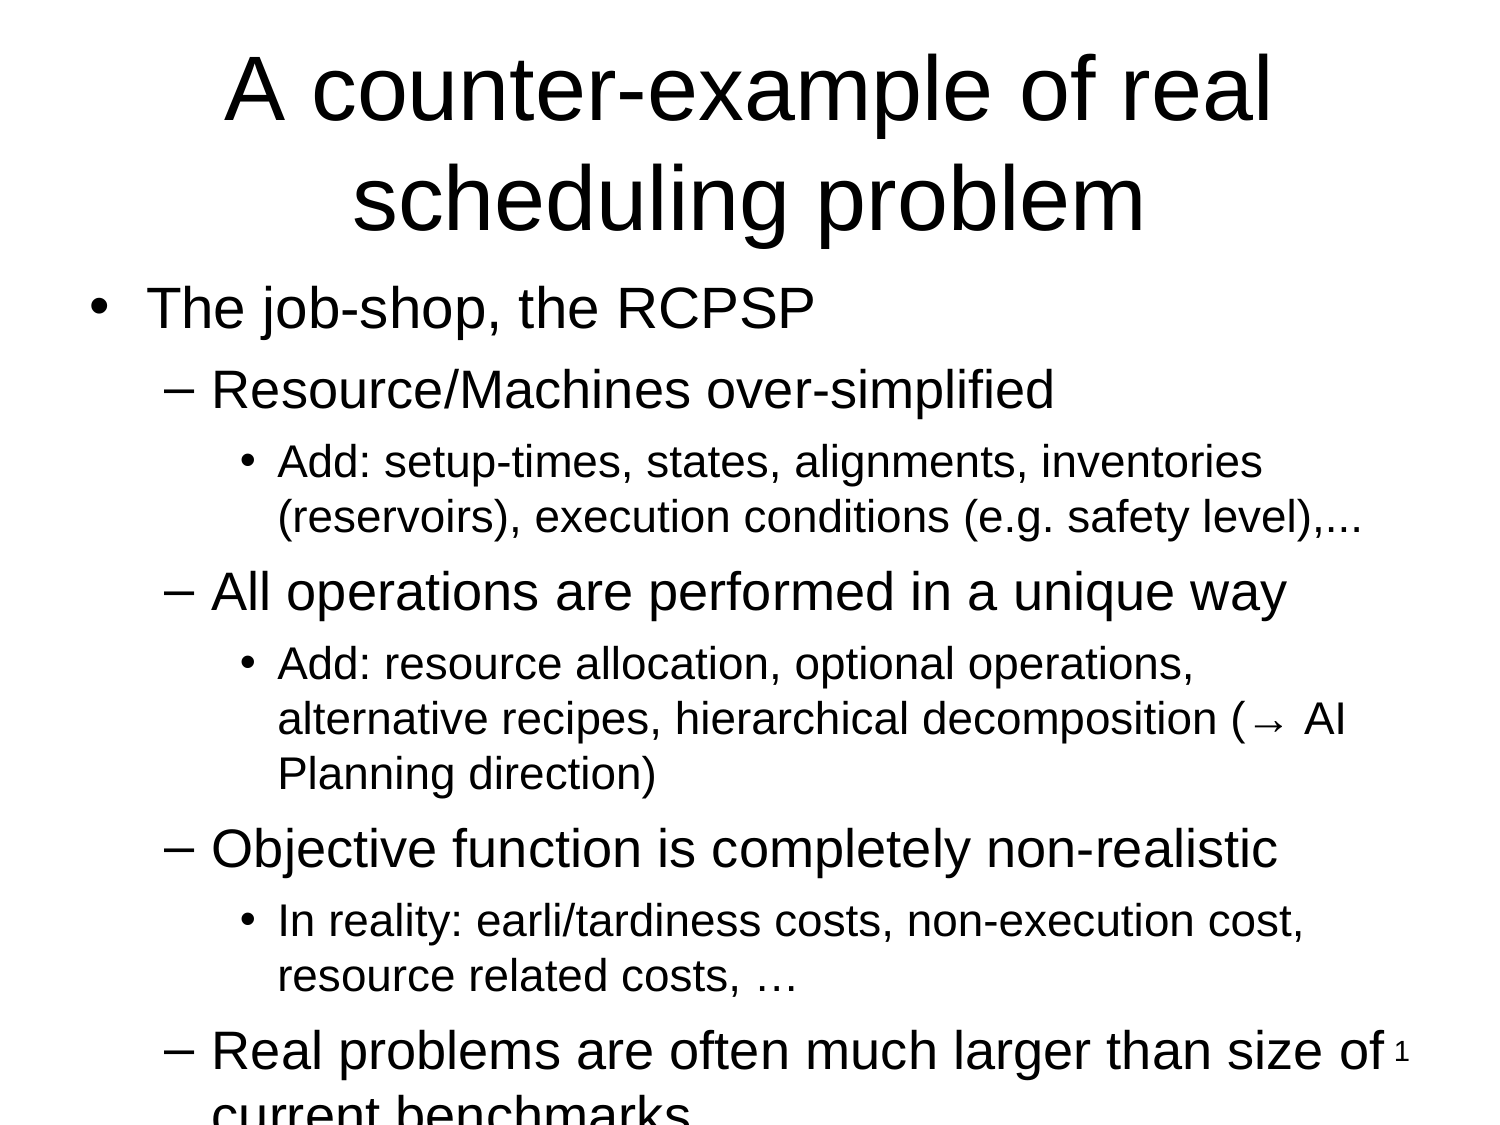

# A counter-example of real scheduling problem
The job-shop, the RCPSP
Resource/Machines over-simplified
Add: setup-times, states, alignments, inventories (reservoirs), execution conditions (e.g. safety level),...
All operations are performed in a unique way
Add: resource allocation, optional operations, alternative recipes, hierarchical decomposition (→ AI Planning direction)
Objective function is completely non-realistic
In reality: earli/tardiness costs, non-execution cost, resource related costs, …
Real problems are often much larger than size of current benchmarks
1